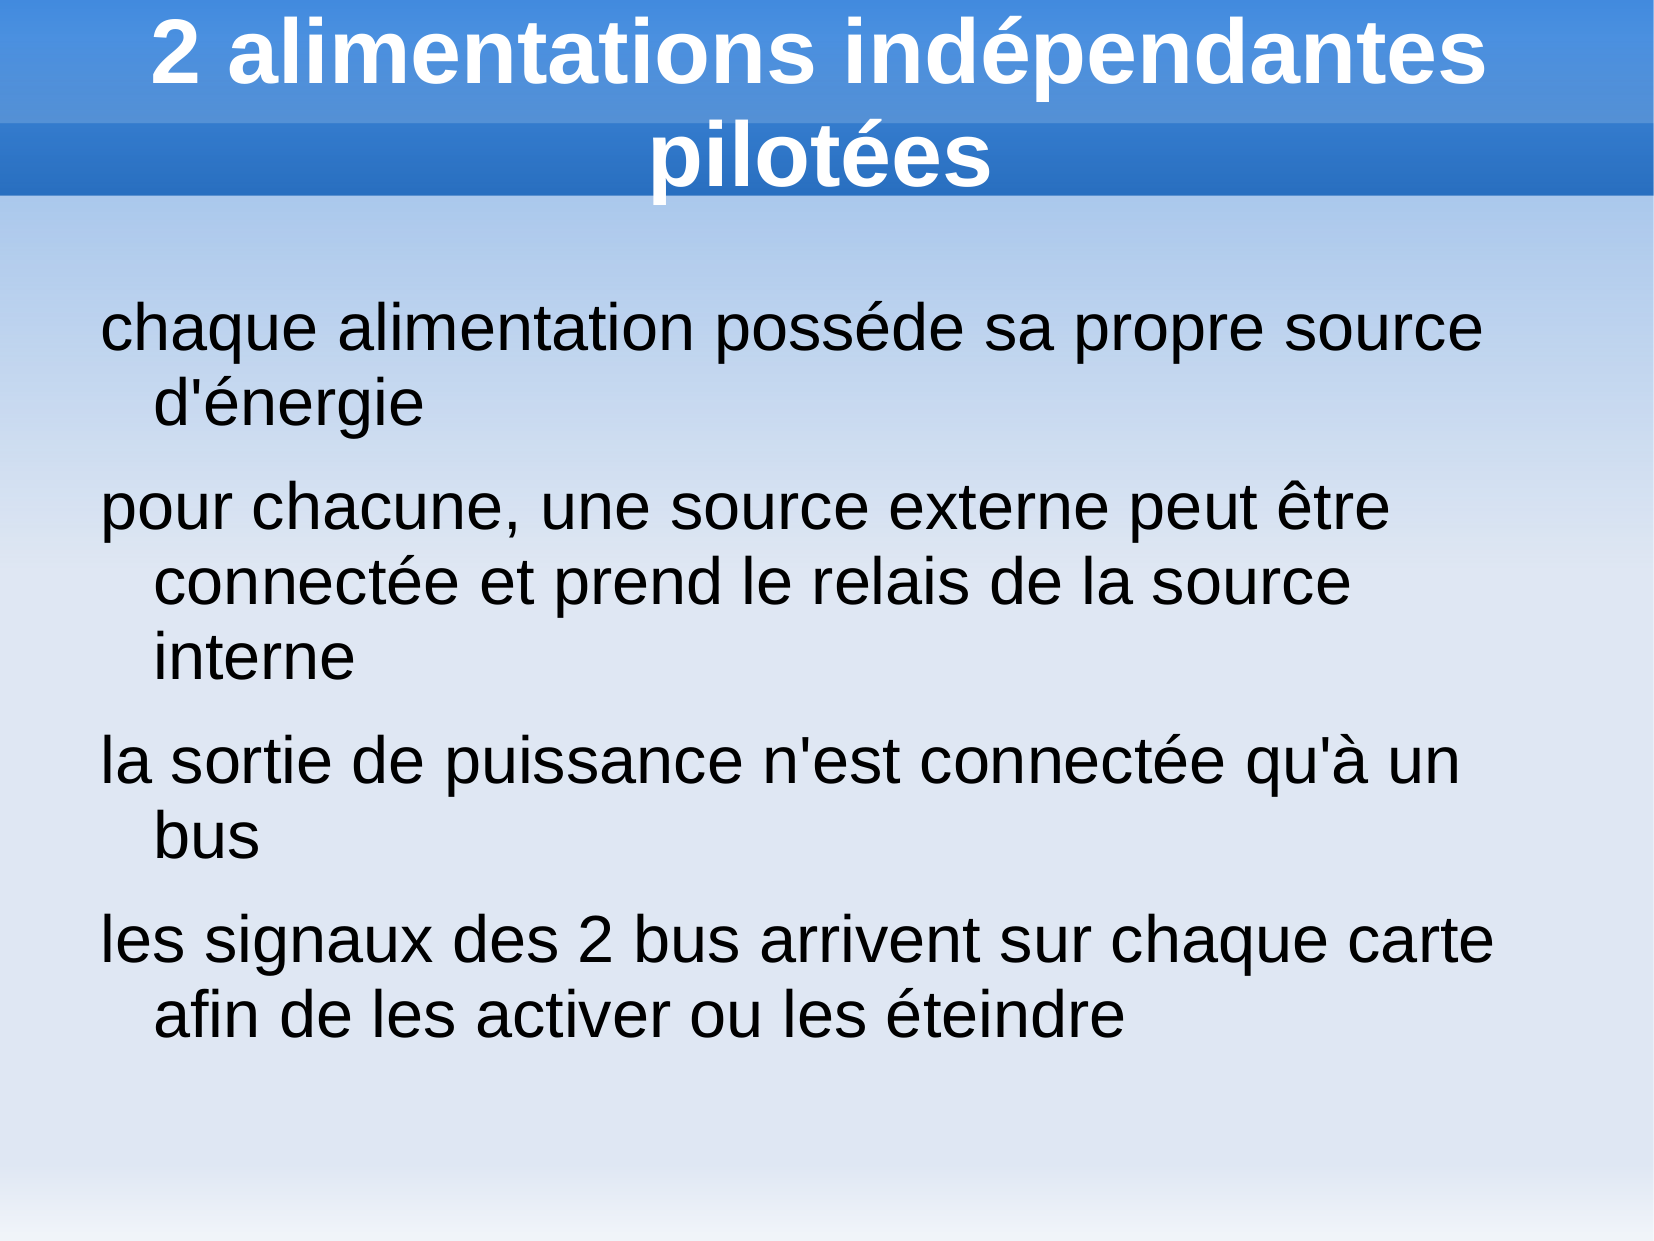

# 2 alimentations indépendantes pilotées
chaque alimentation posséde sa propre source d'énergie
pour chacune, une source externe peut être connectée et prend le relais de la source interne
la sortie de puissance n'est connectée qu'à un bus
les signaux des 2 bus arrivent sur chaque carte afin de les activer ou les éteindre